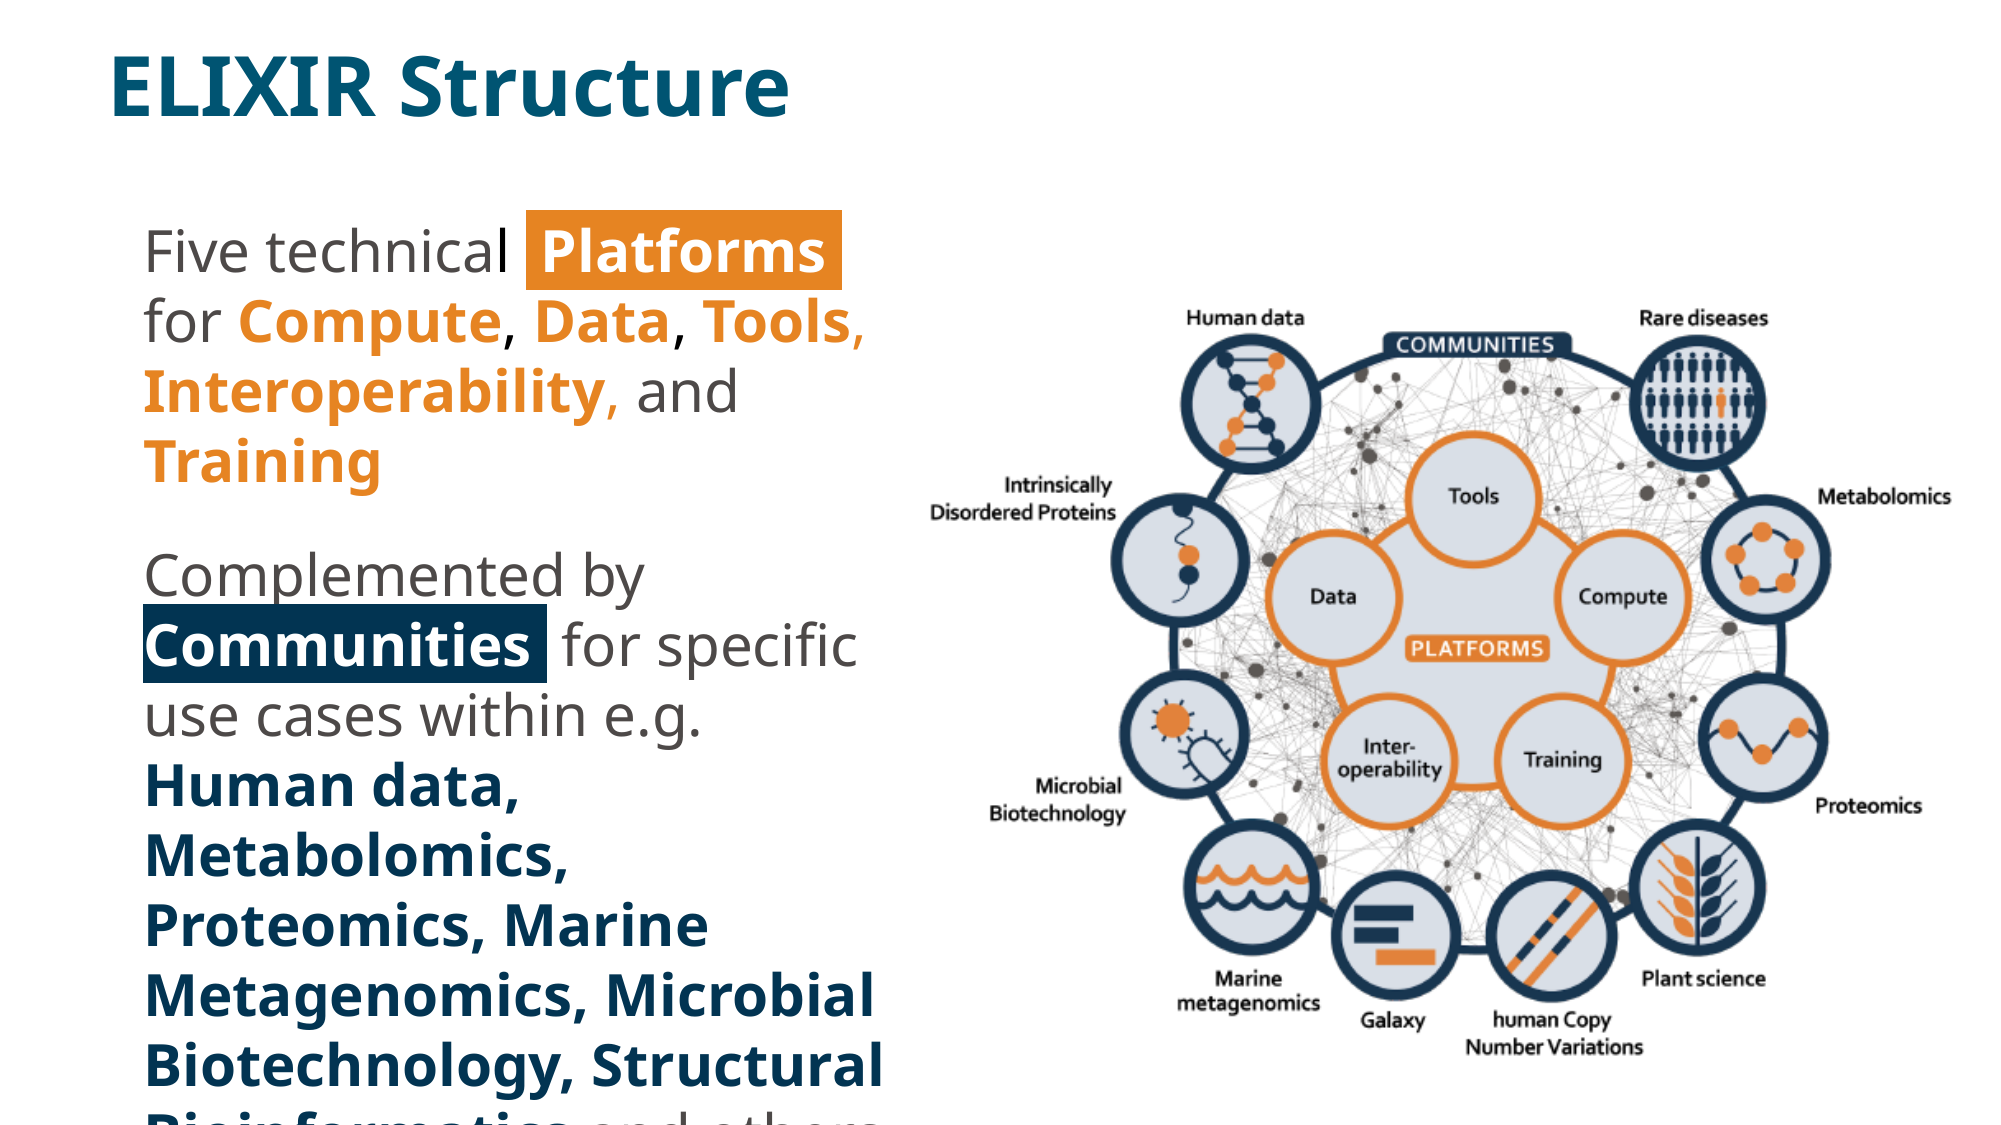

# ELIXIR Structure
Five technical Platforms for Compute, Data, Tools, Interoperability, and Training
Complemented by Communities for specific use cases within e.g. Human data, Metabolomics, Proteomics, Marine Metagenomics, Microbial Biotechnology, Structural Bioinformatics and others